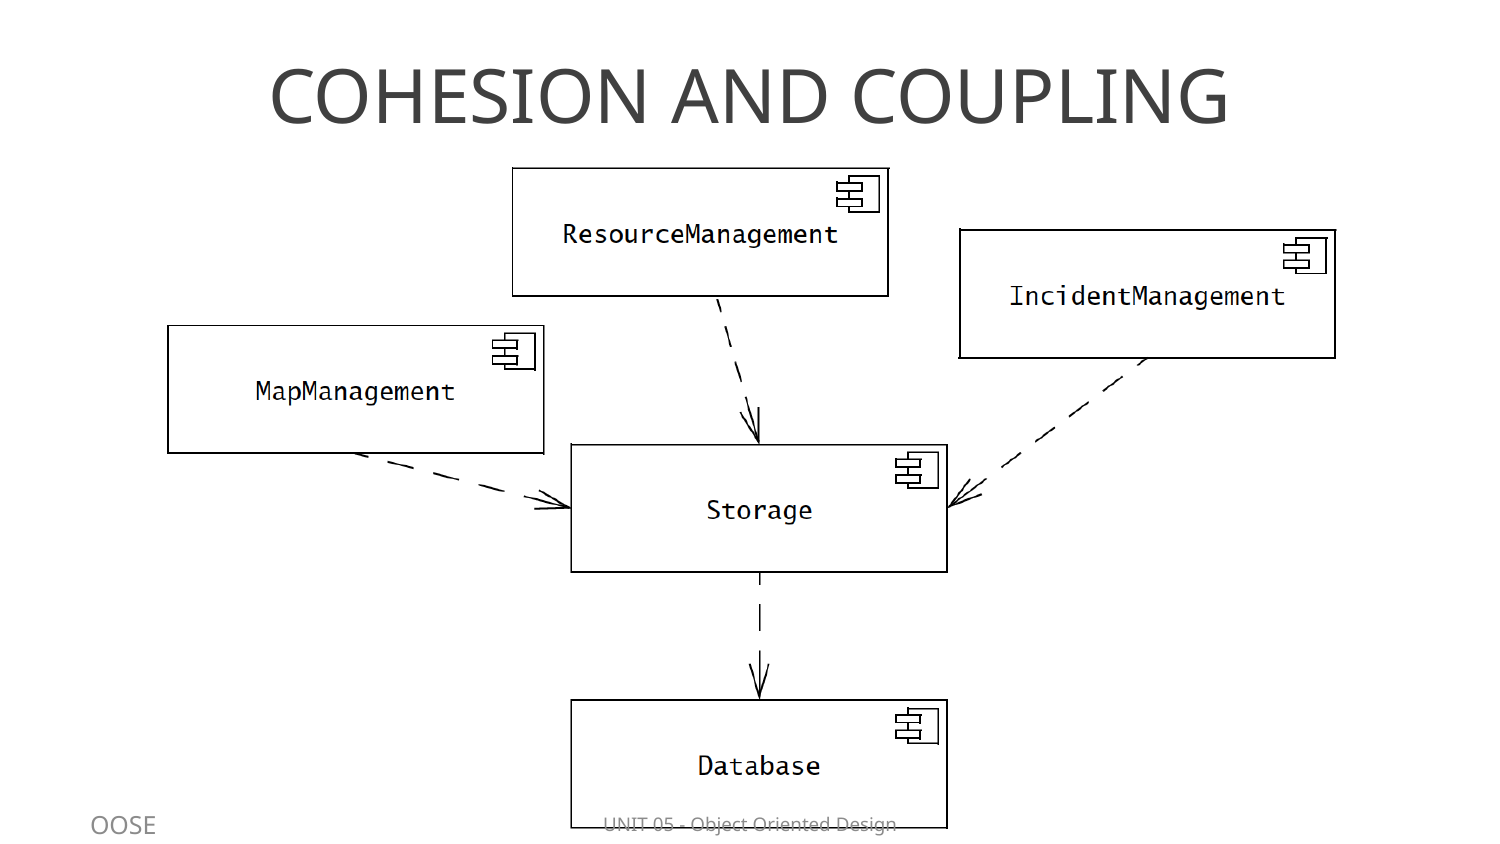

# Cohesion and coupling
OOSE
UNIT 05 - Object Oriented Design